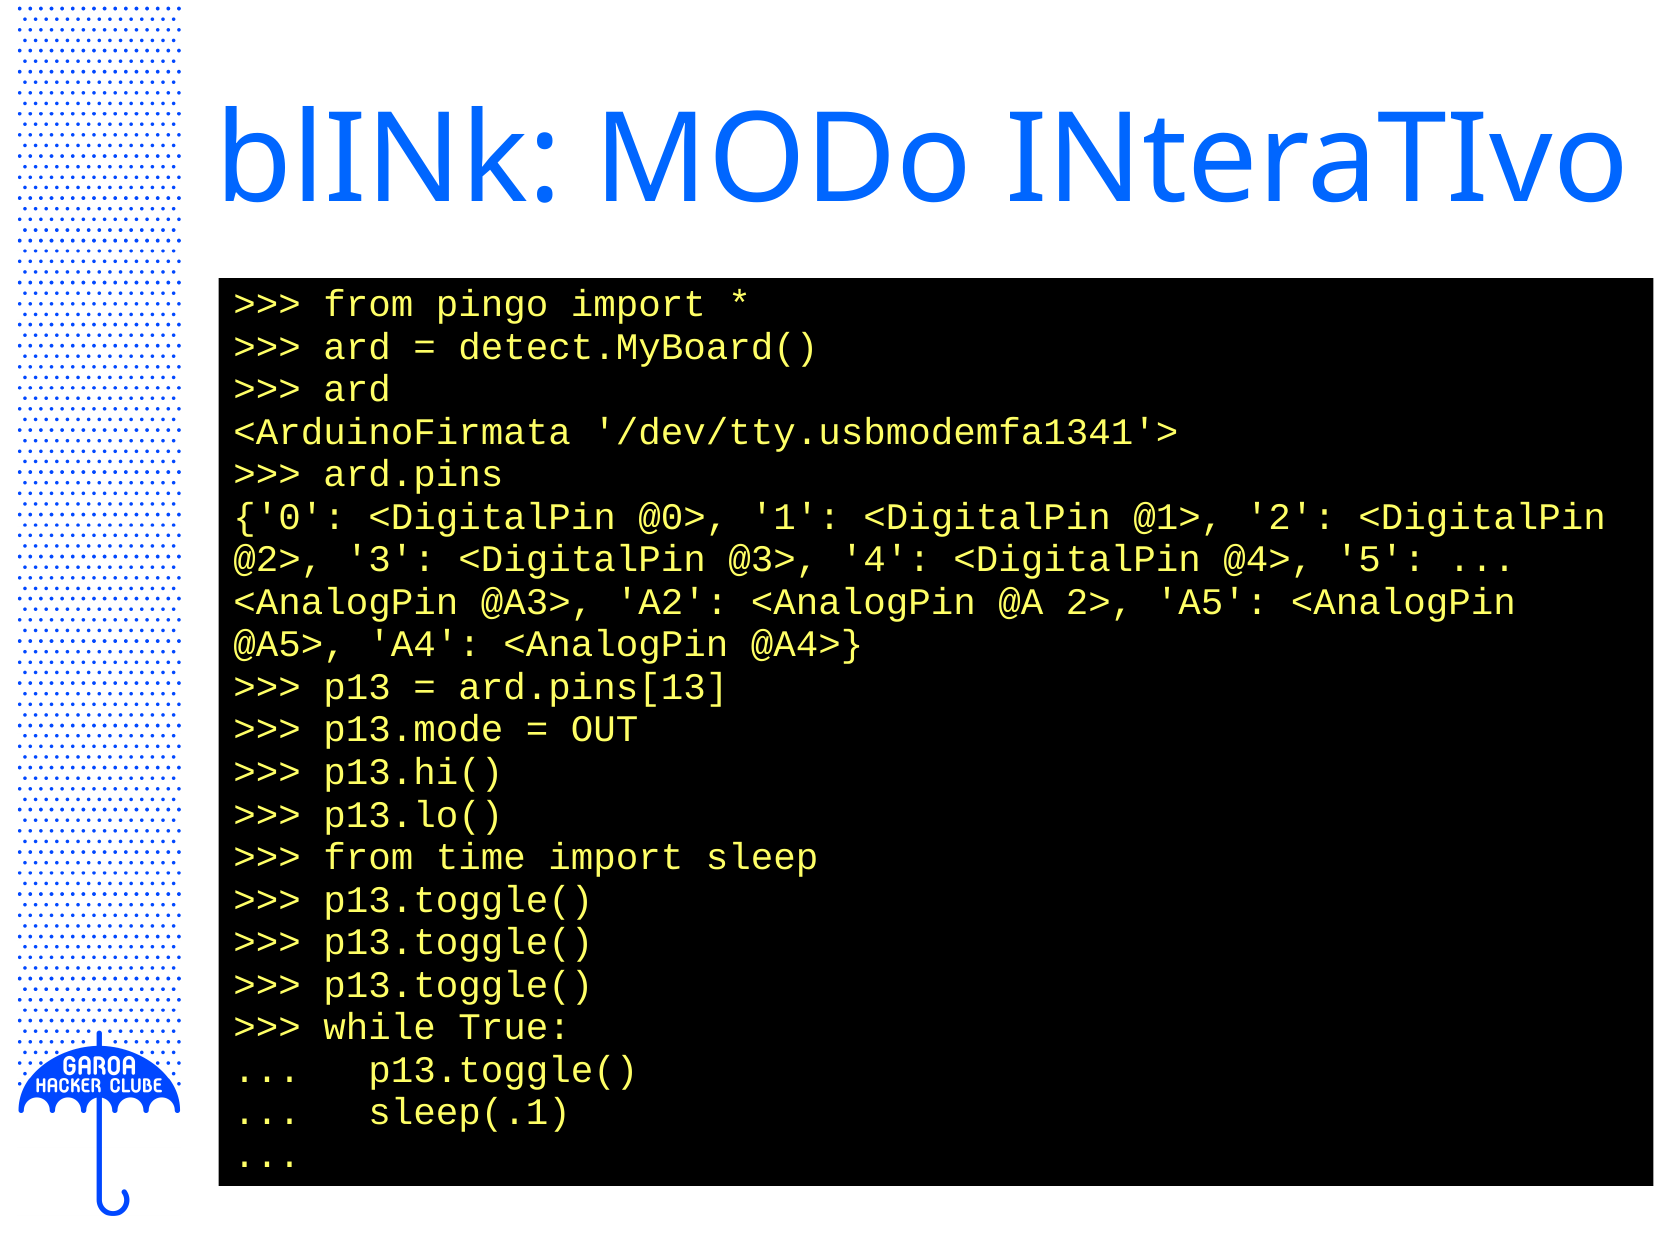

# blINk: MODo INteraTIvo
>>> from pingo import *
>>> ard = detect.MyBoard()
>>> ard
<ArduinoFirmata '/dev/tty.usbmodemfa1341'>
>>> ard.pins
{'0': <DigitalPin @0>, '1': <DigitalPin @1>, '2': <DigitalPin @2>, '3': <DigitalPin @3>, '4': <DigitalPin @4>, '5': ... <AnalogPin @A3>, 'A2': <AnalogPin @A 2>, 'A5': <AnalogPin @A5>, 'A4': <AnalogPin @A4>}
>>> p13 = ard.pins[13]
>>> p13.mode = OUT
>>> p13.hi()
>>> p13.lo()
>>> from time import sleep
>>> p13.toggle()
>>> p13.toggle()
>>> p13.toggle()
>>> while True:
... p13.toggle()
... sleep(.1)
...